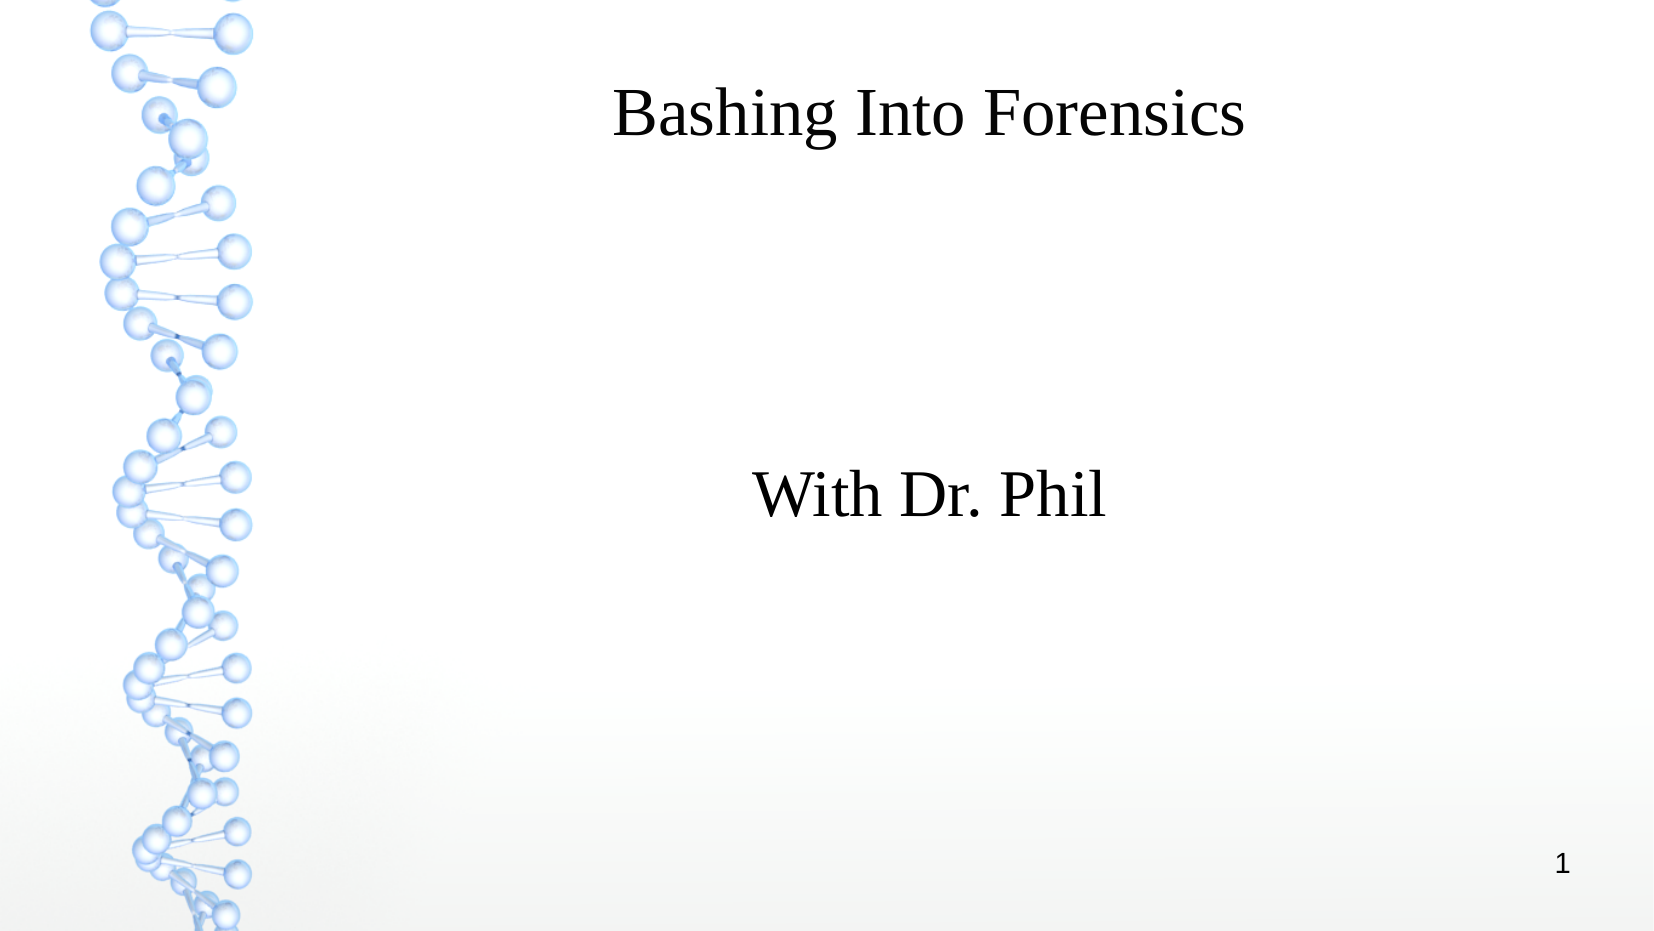

# Bashing Into Forensics
With Dr. Phil
1